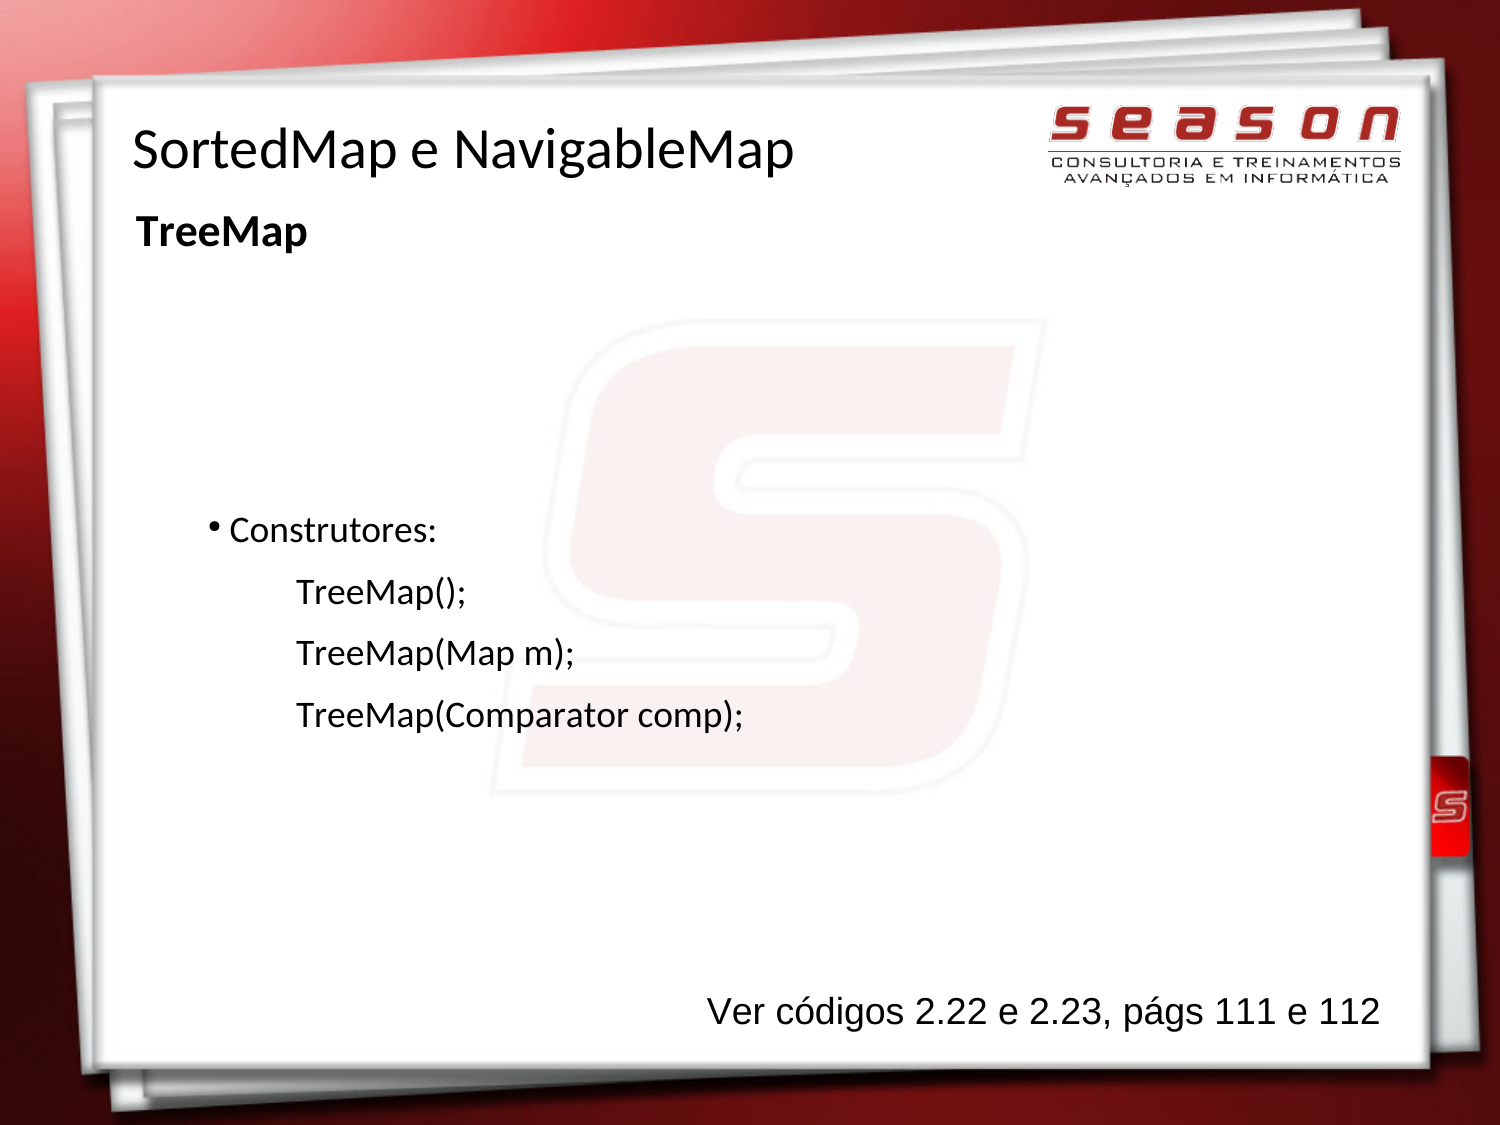

# SortedMap e NavigableMap
TreeMap
 Construtores:
TreeMap();
TreeMap(Map m);
TreeMap(Comparator comp);
Ver códigos 2.22 e 2.23, págs 111 e 112